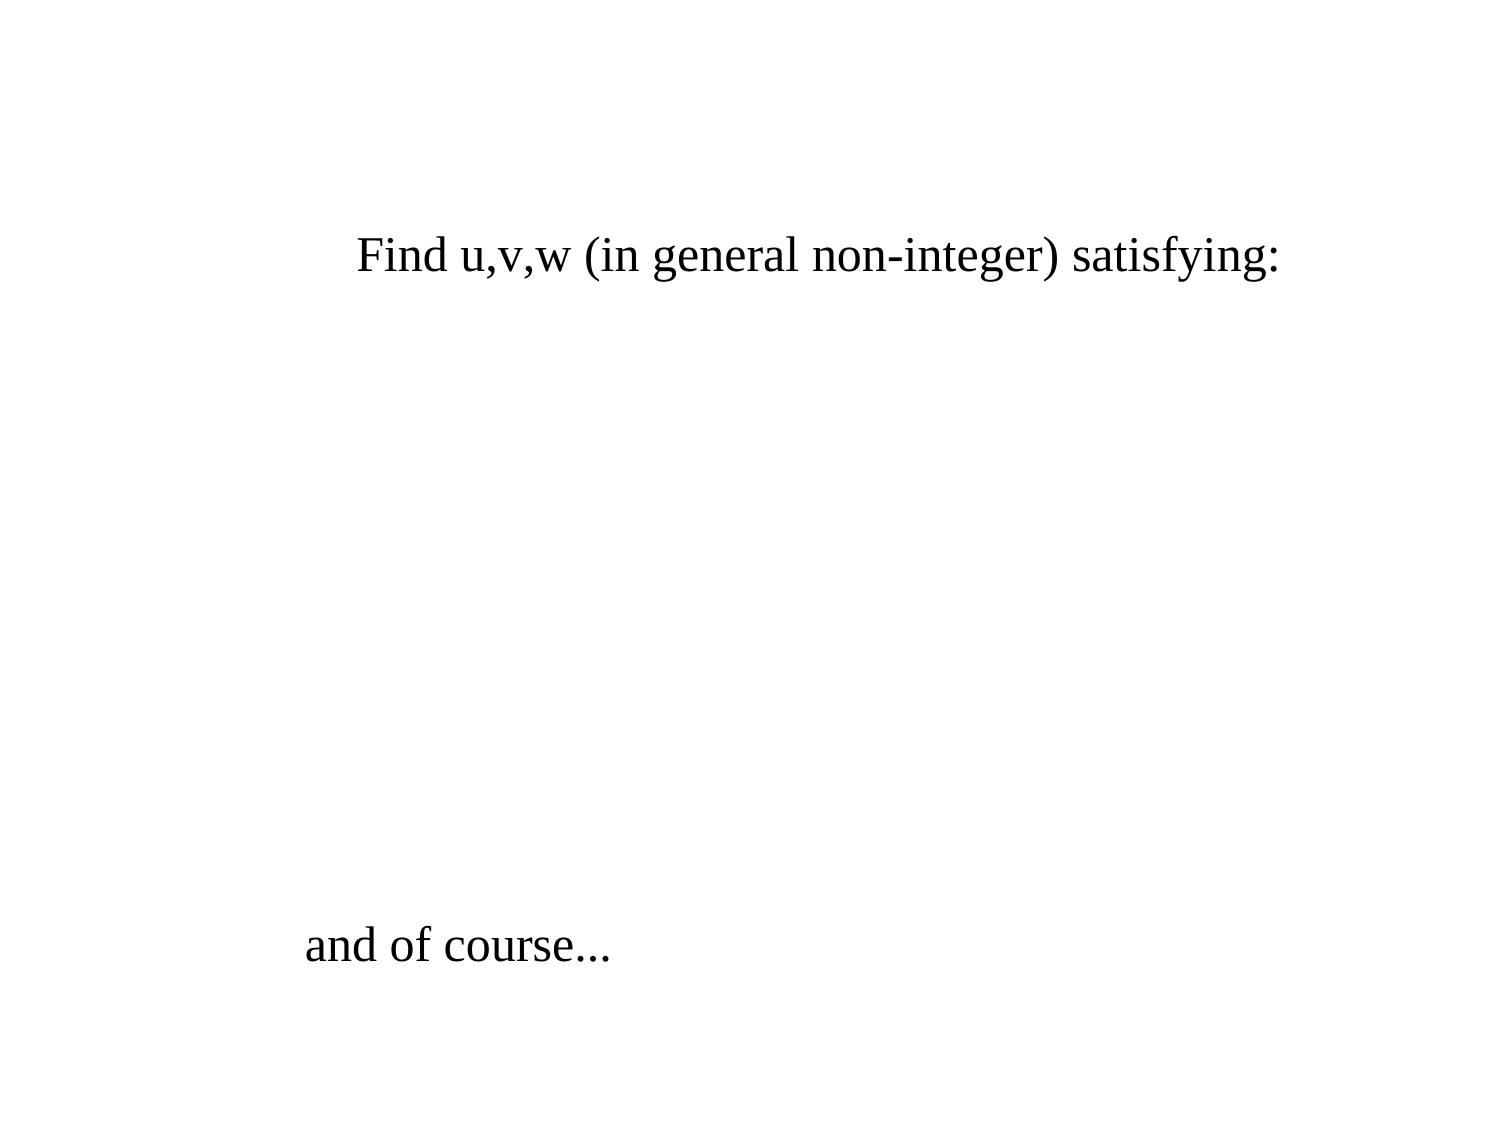

# Easy!
Find u,v,w (in general non-integer) satisfying:
and of course...